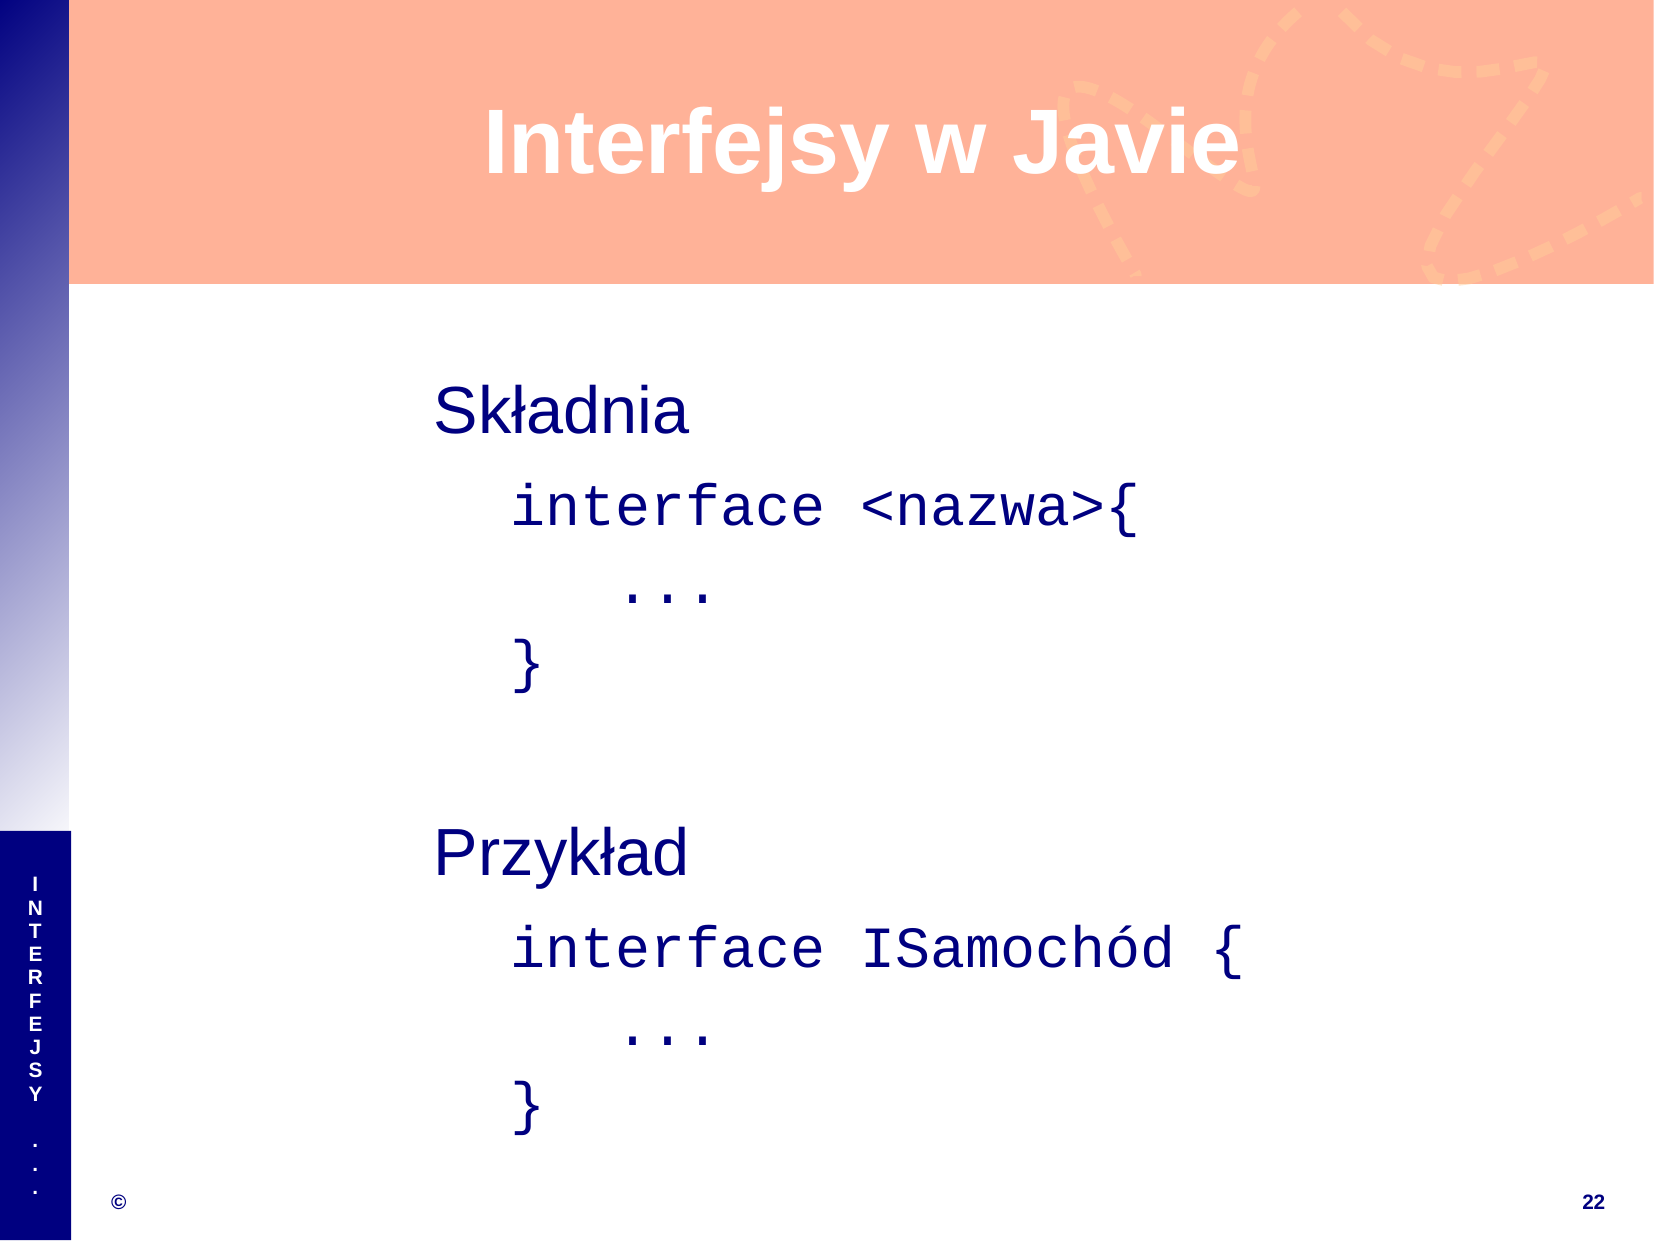

# Interfejsy w Javie
Składnia
interface <nazwa>{
 ...
}
Przykład
interface ISamochód {
 ...
}
I
N
T
E
R
F
E
J
S
Y
.
.
.